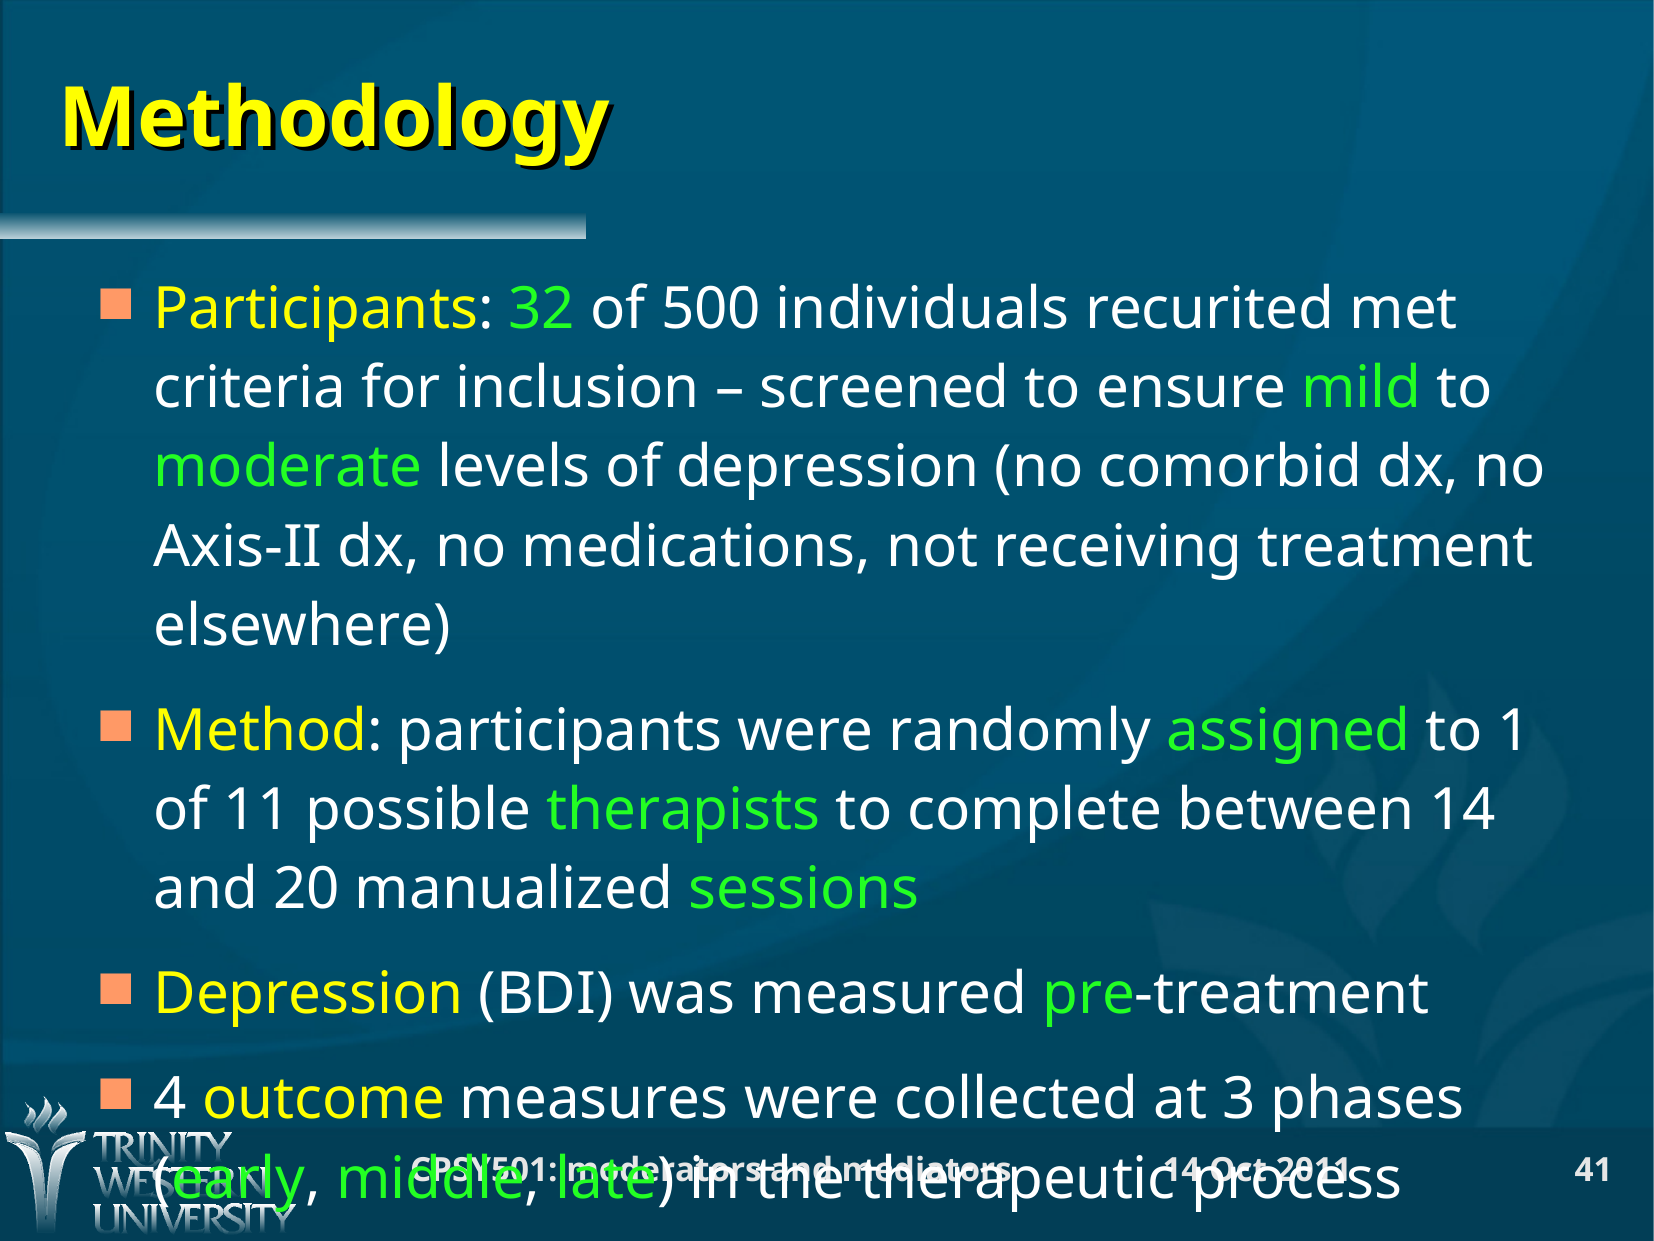

# Methodology
Participants: 32 of 500 individuals recurited met criteria for inclusion – screened to ensure mild to moderate levels of depression (no comorbid dx, no Axis-II dx, no medications, not receiving treatment elsewhere)
Method: participants were randomly assigned to 1 of 11 possible therapists to complete between 14 and 20 manualized sessions
Depression (BDI) was measured pre-treatment
4 outcome measures were collected at 3 phases (early, middle, late) in the therapeutic process
CPSY501: moderators and mediators
14 Oct 2011
41